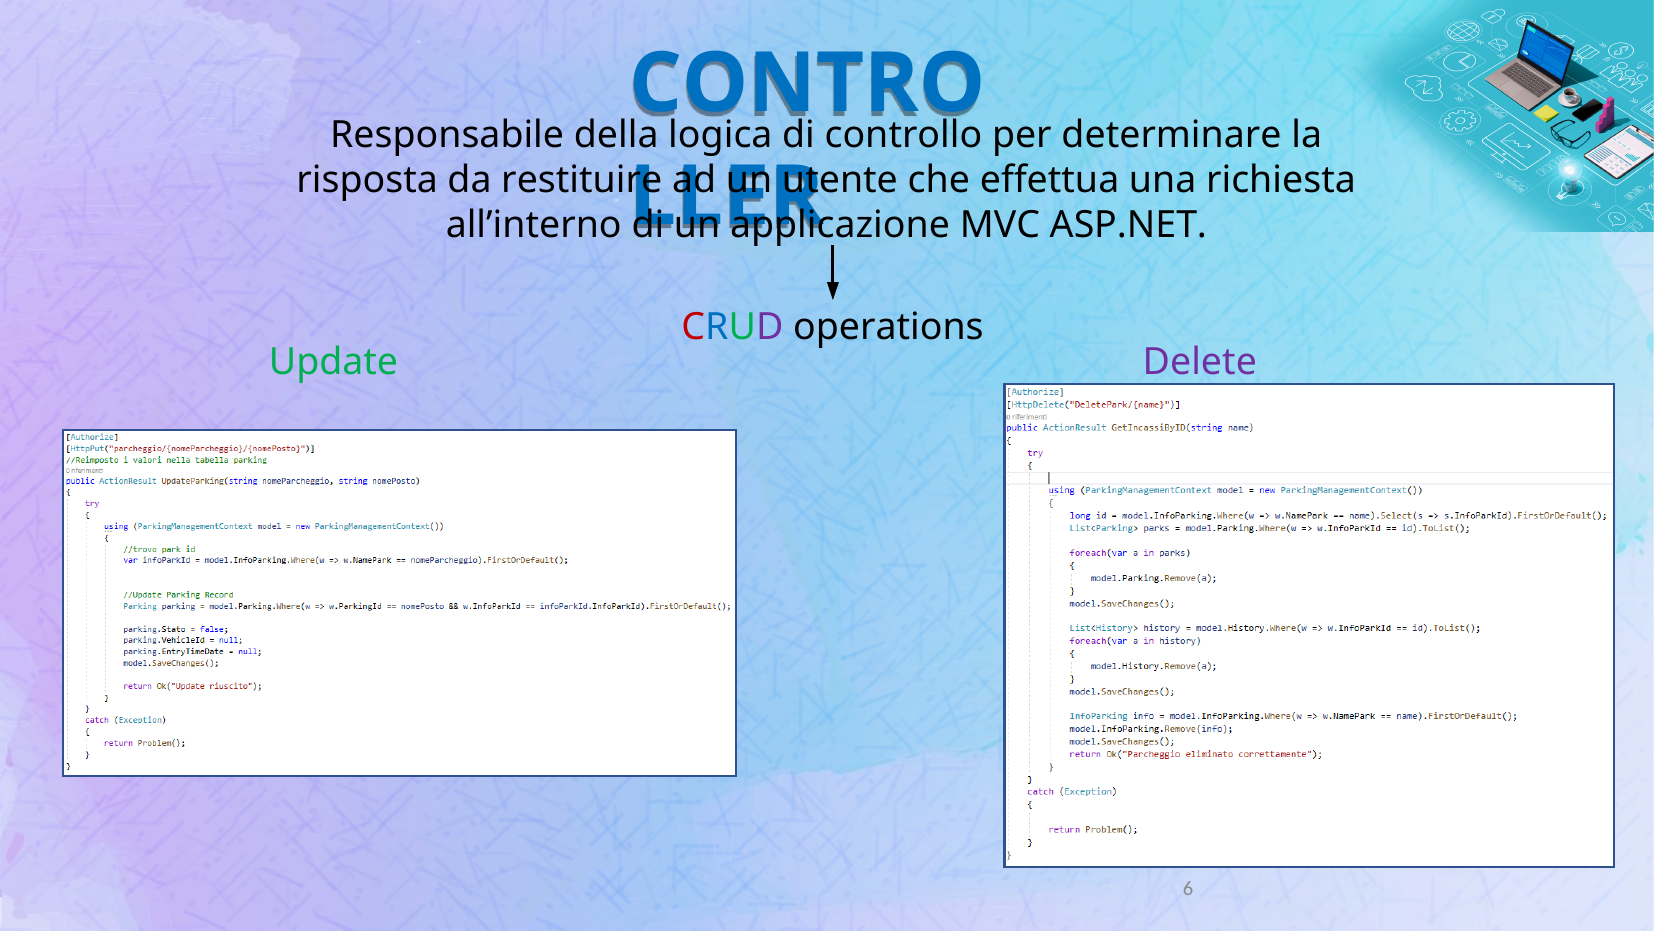

CONTROLLER
Responsabile della logica di controllo per determinare la risposta da restituire ad un utente che effettua una richiesta all’interno di un applicazione MVC ASP.NET.
CRUD operations
Update
Delete